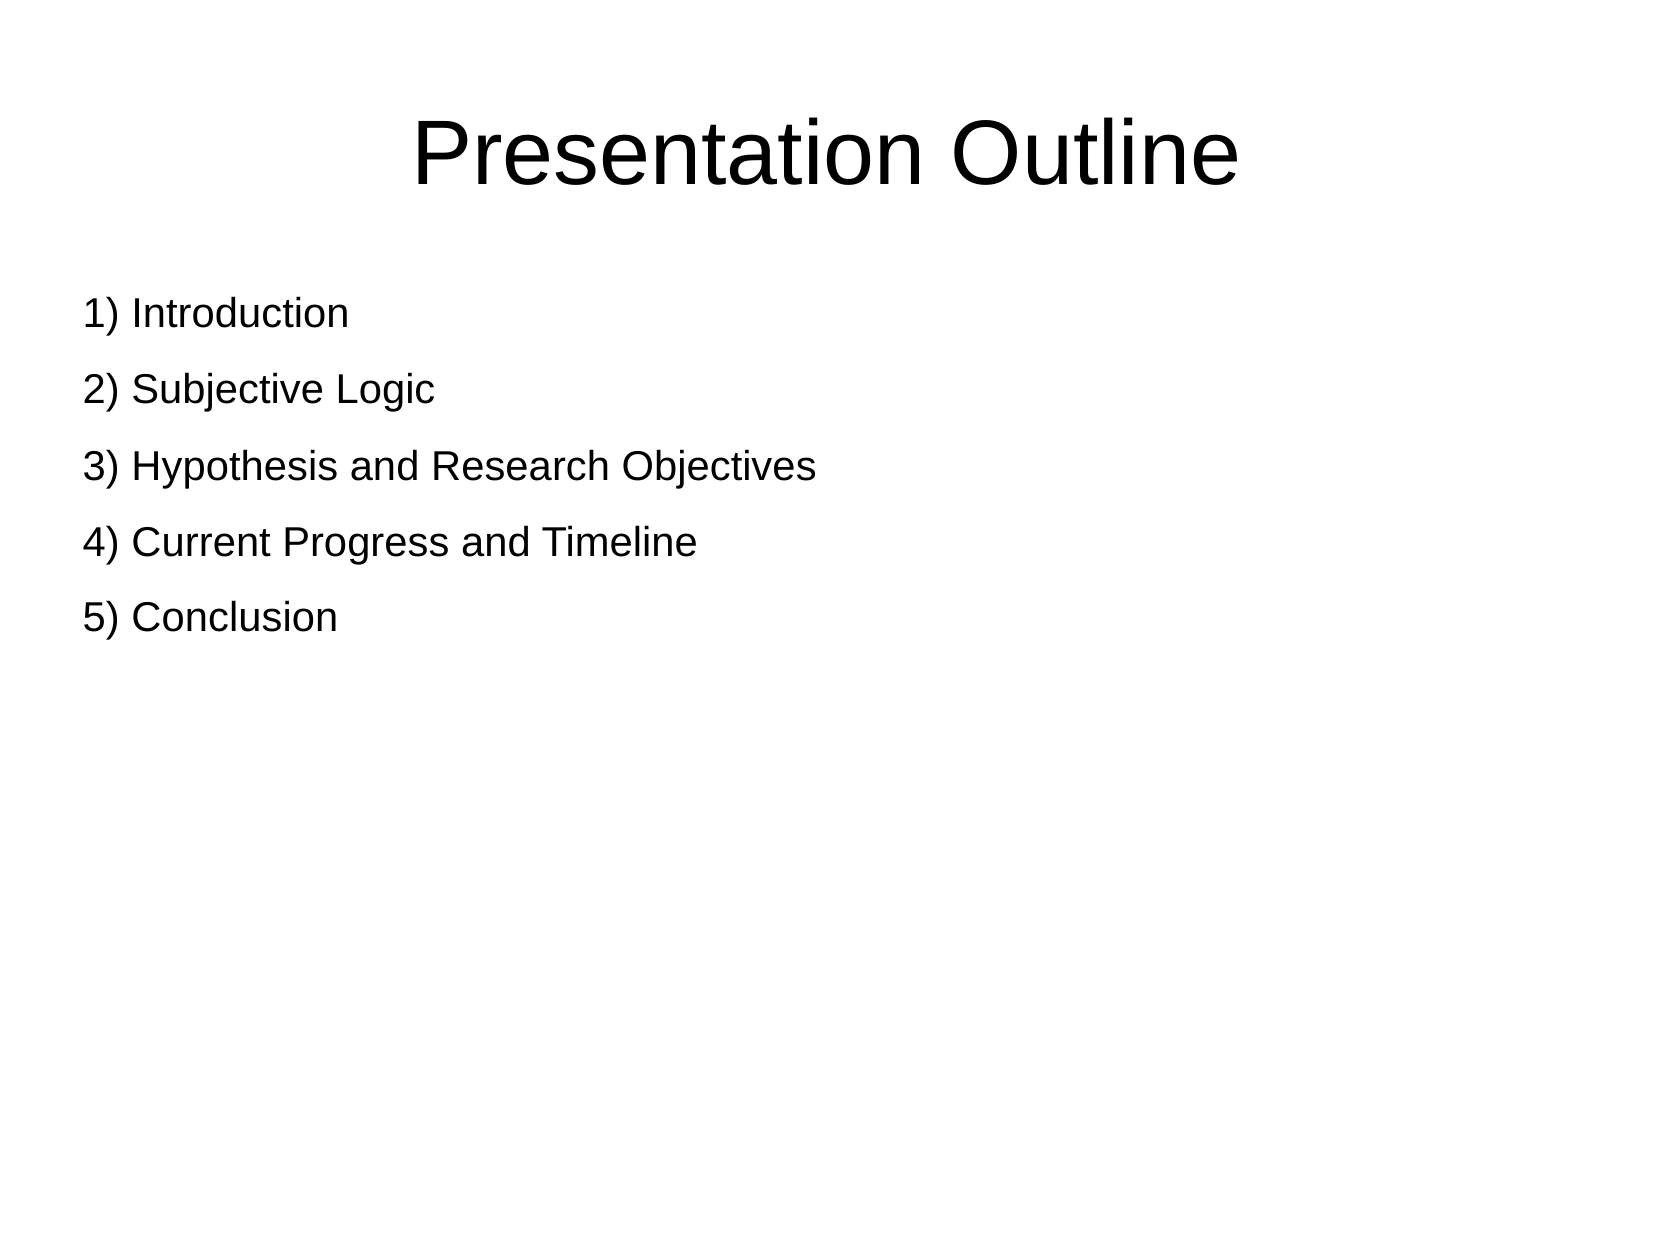

# Presentation Outline
 Introduction
 Subjective Logic
 Hypothesis and Research Objectives
 Current Progress and Timeline
 Conclusion